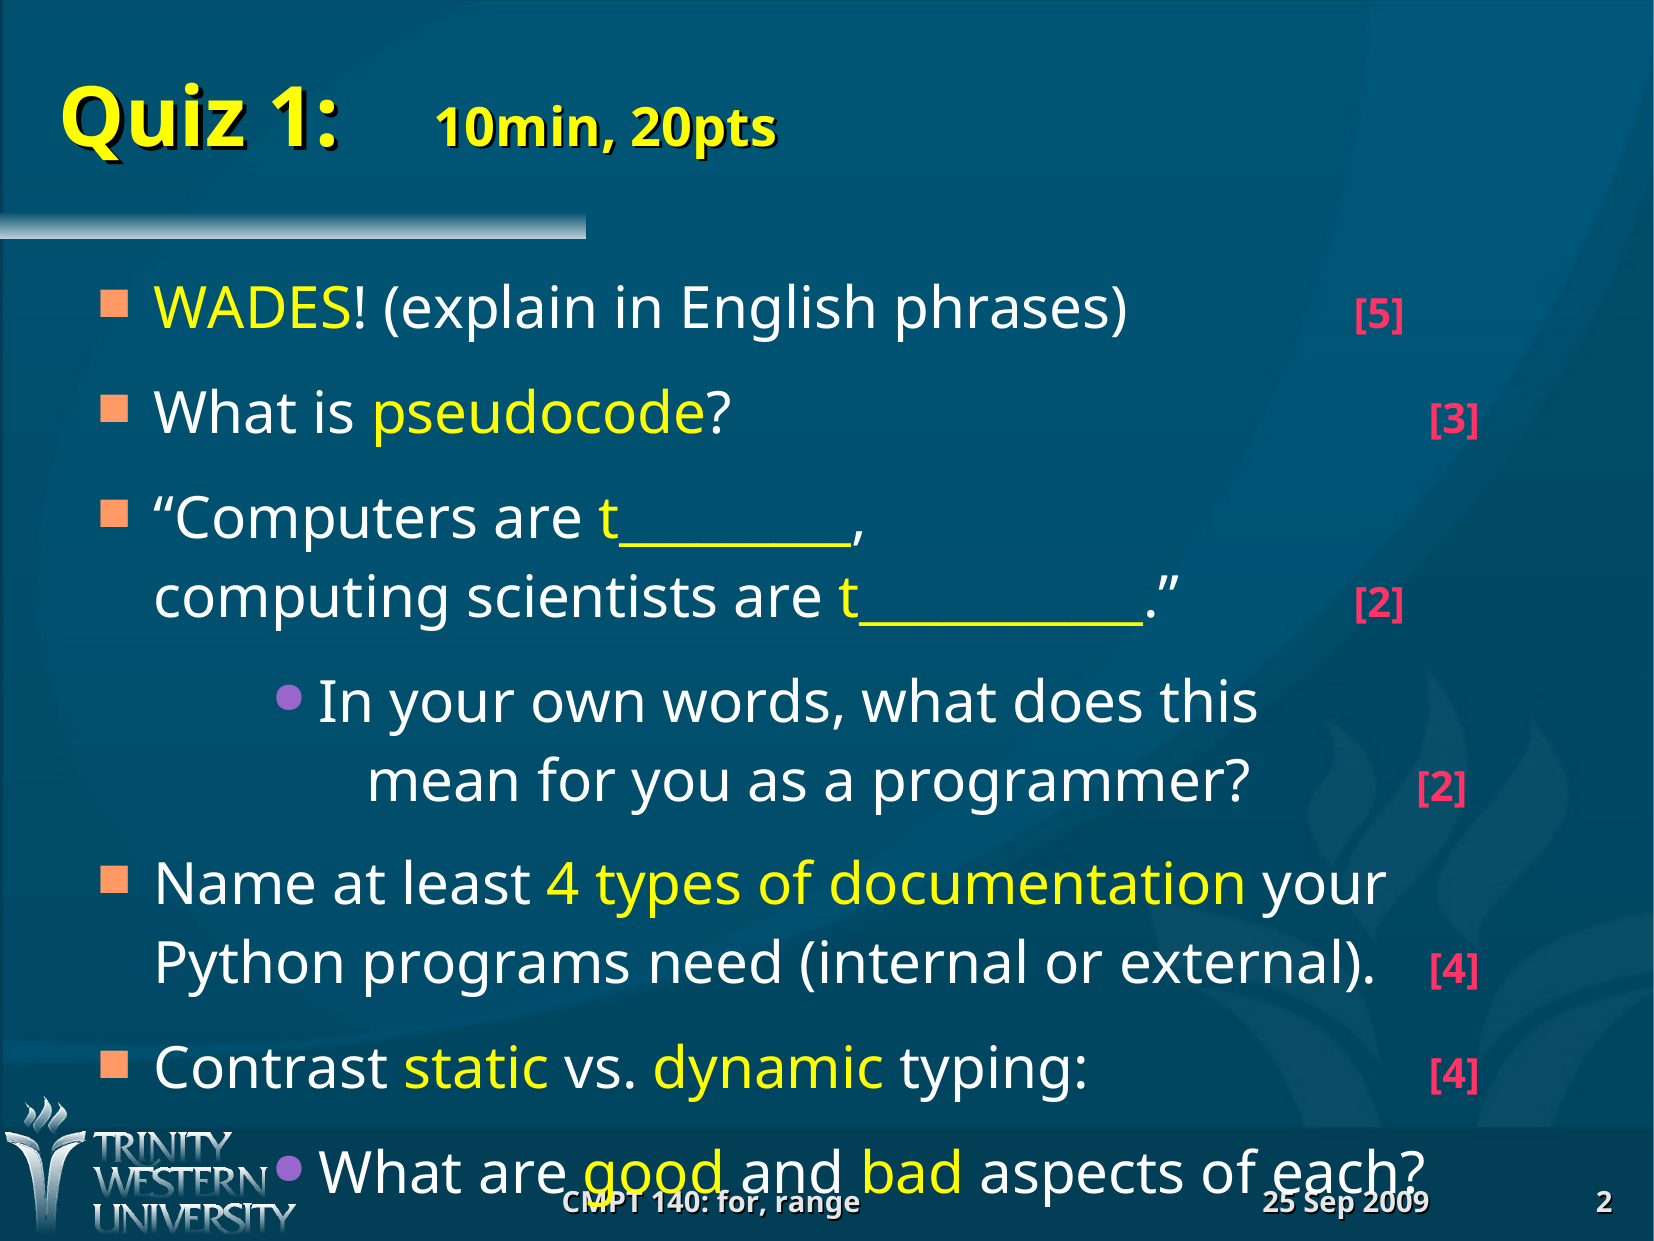

# Quiz 1:		10min, 20pts
WADES! (explain in English phrases)				[5]
What is pseudocode?										[3]
“Computers are t_________,
computing scientists are t___________.”			[2]
In your own words, what does this
mean for you as a programmer?			[2]
Name at least 4 types of documentation your Python programs need (internal or external).	[4]
Contrast static vs. dynamic typing:					[4]
What are good and bad aspects of each?
CMPT 140: for, range
25 Sep 2009
2